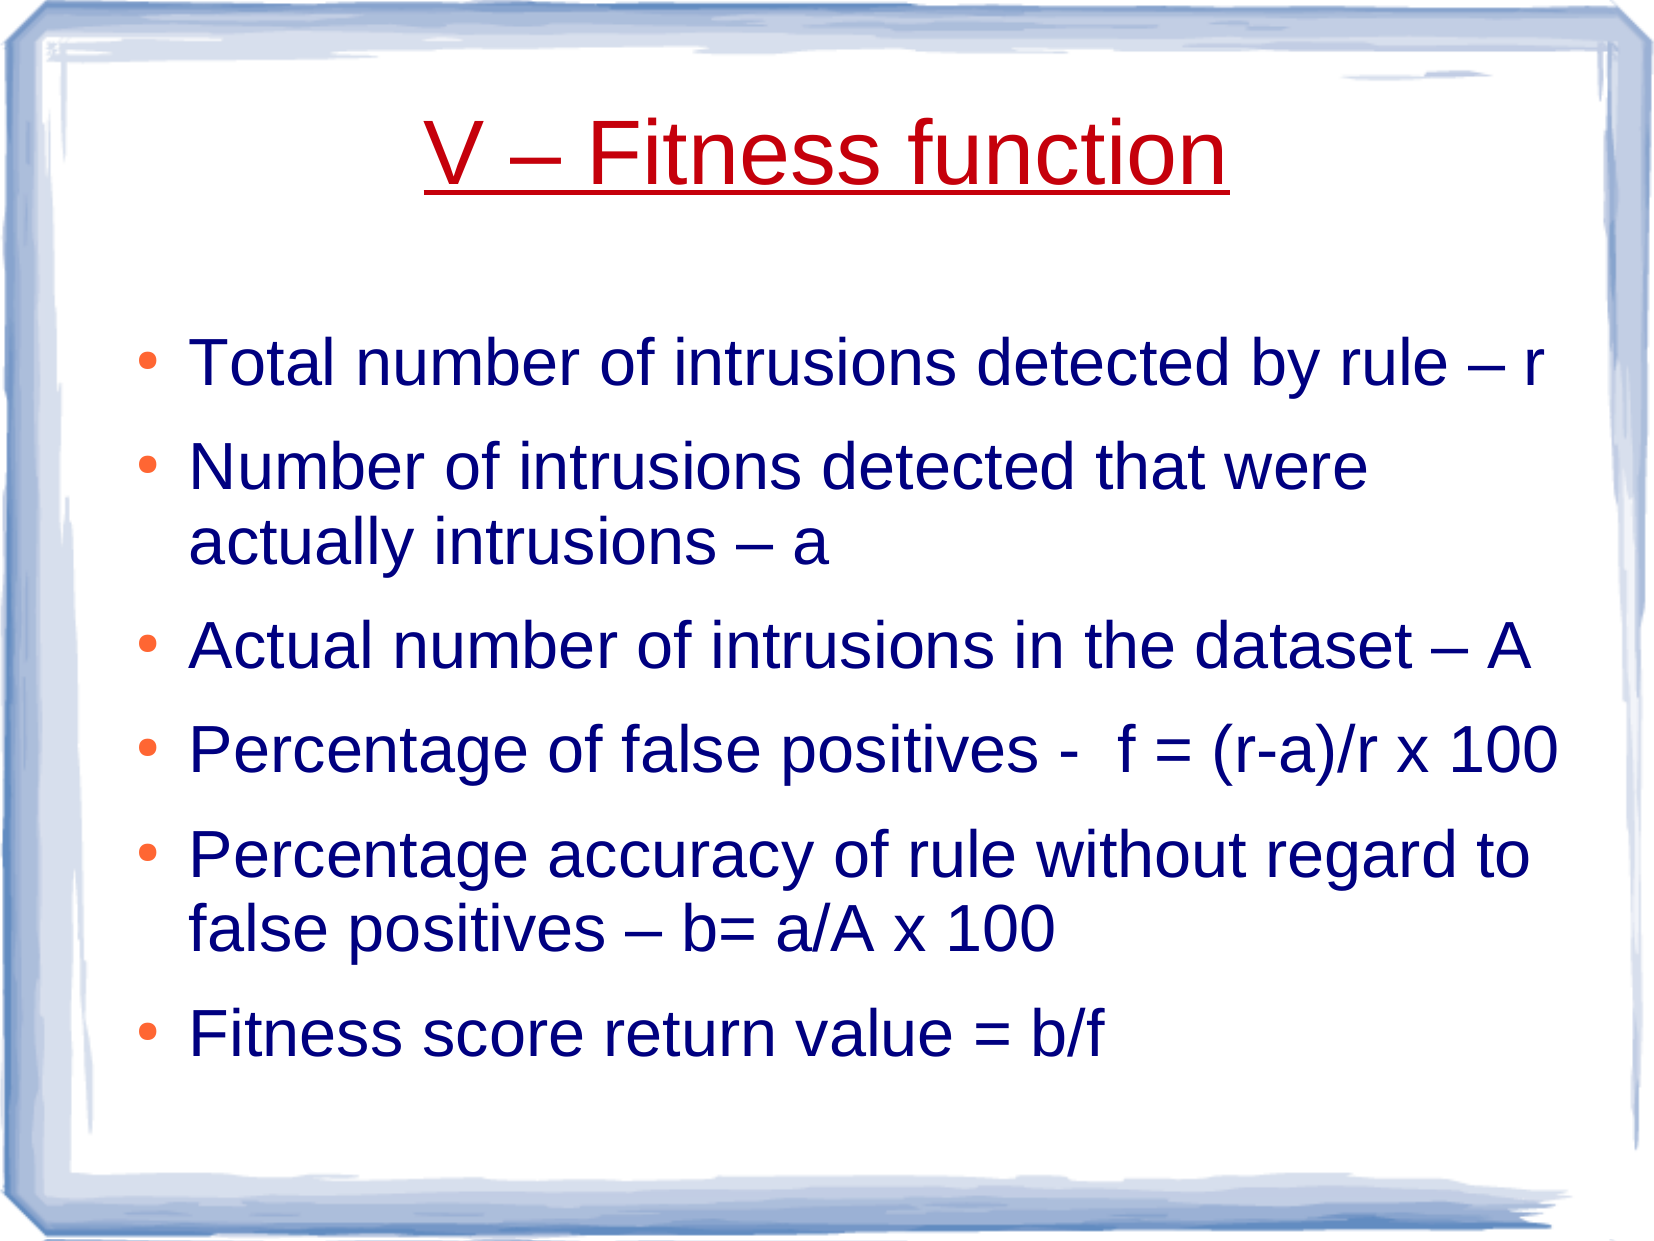

# V – Fitness function
Total number of intrusions detected by rule – r
Number of intrusions detected that were actually intrusions – a
Actual number of intrusions in the dataset – A
Percentage of false positives - f = (r-a)/r x 100
Percentage accuracy of rule without regard to false positives – b= a/A x 100
Fitness score return value = b/f